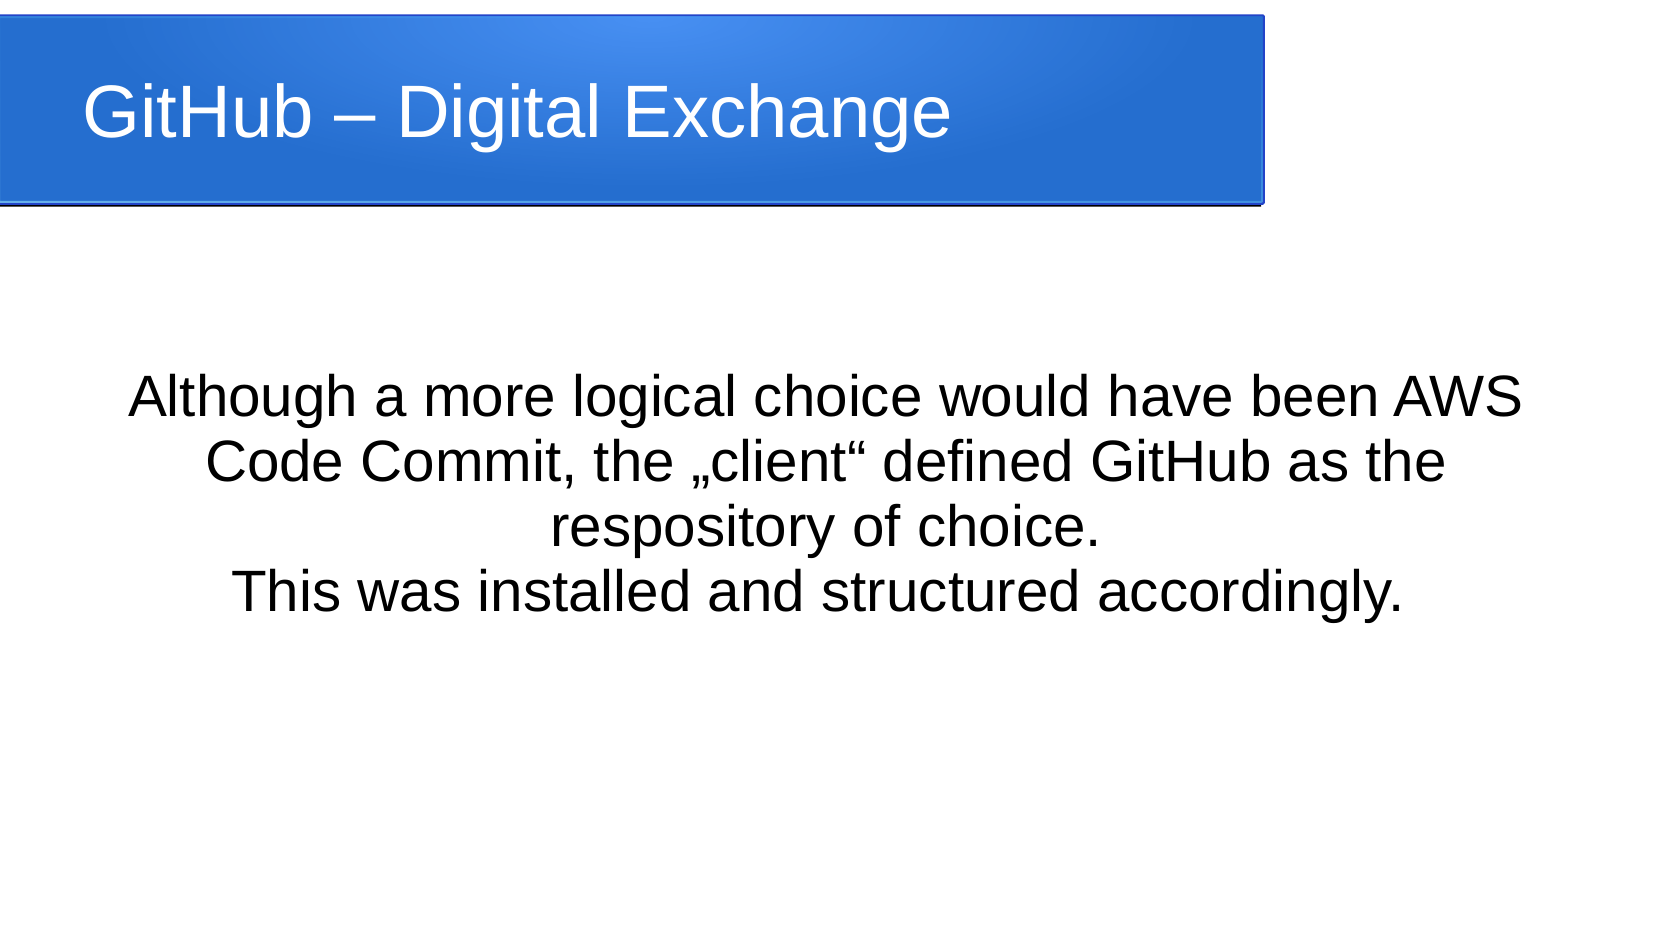

# GitHub – Digital Exchange
Although a more logical choice would have been AWS Code Commit, the „client“ defined GitHub as the respository of choice.
This was installed and structured accordingly.